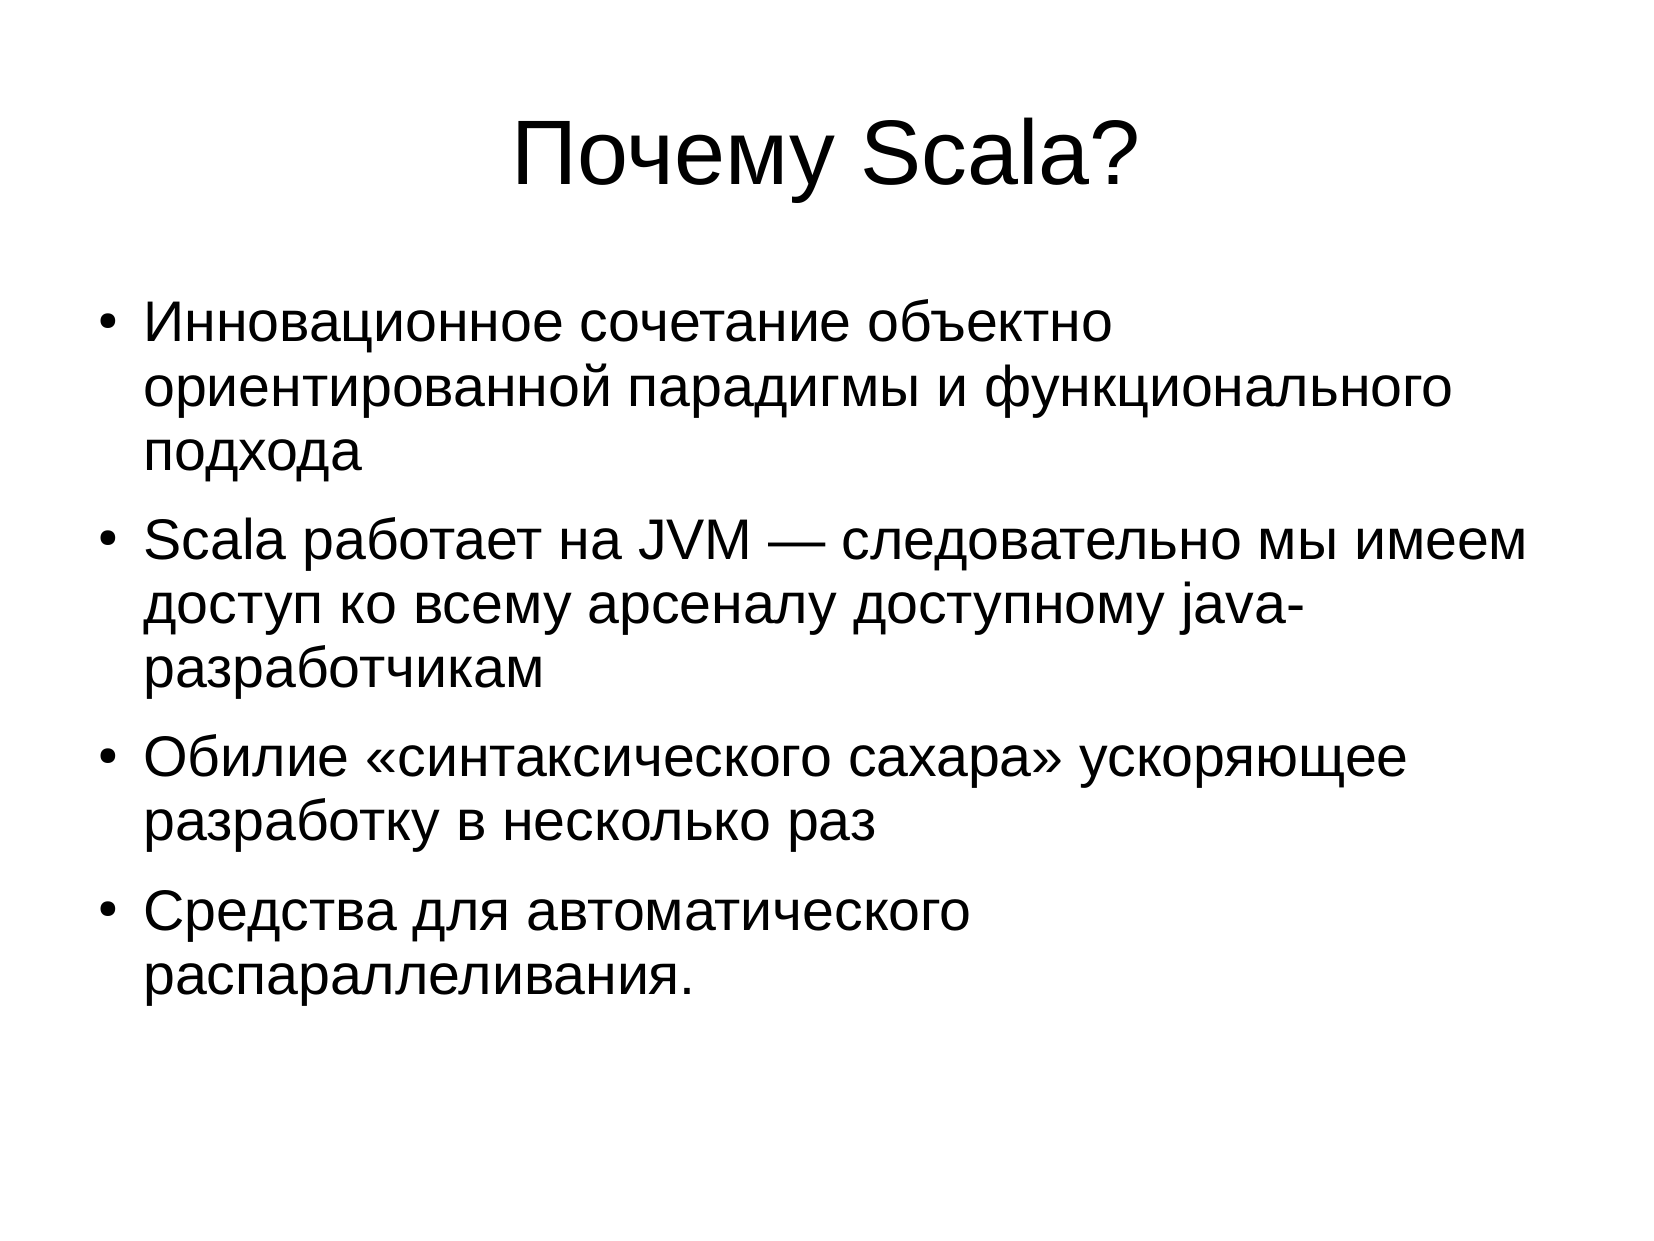

# Почему Scala?
Инновационное сочетание объектно ориентированной парадигмы и функционального подхода
Scala работает на JVM — следовательно мы имеем доступ ко всему арсеналу доступному java-разработчикам
Обилие «синтаксического сахара» ускоряющее разработку в несколько раз
Средства для автоматического распараллеливания.